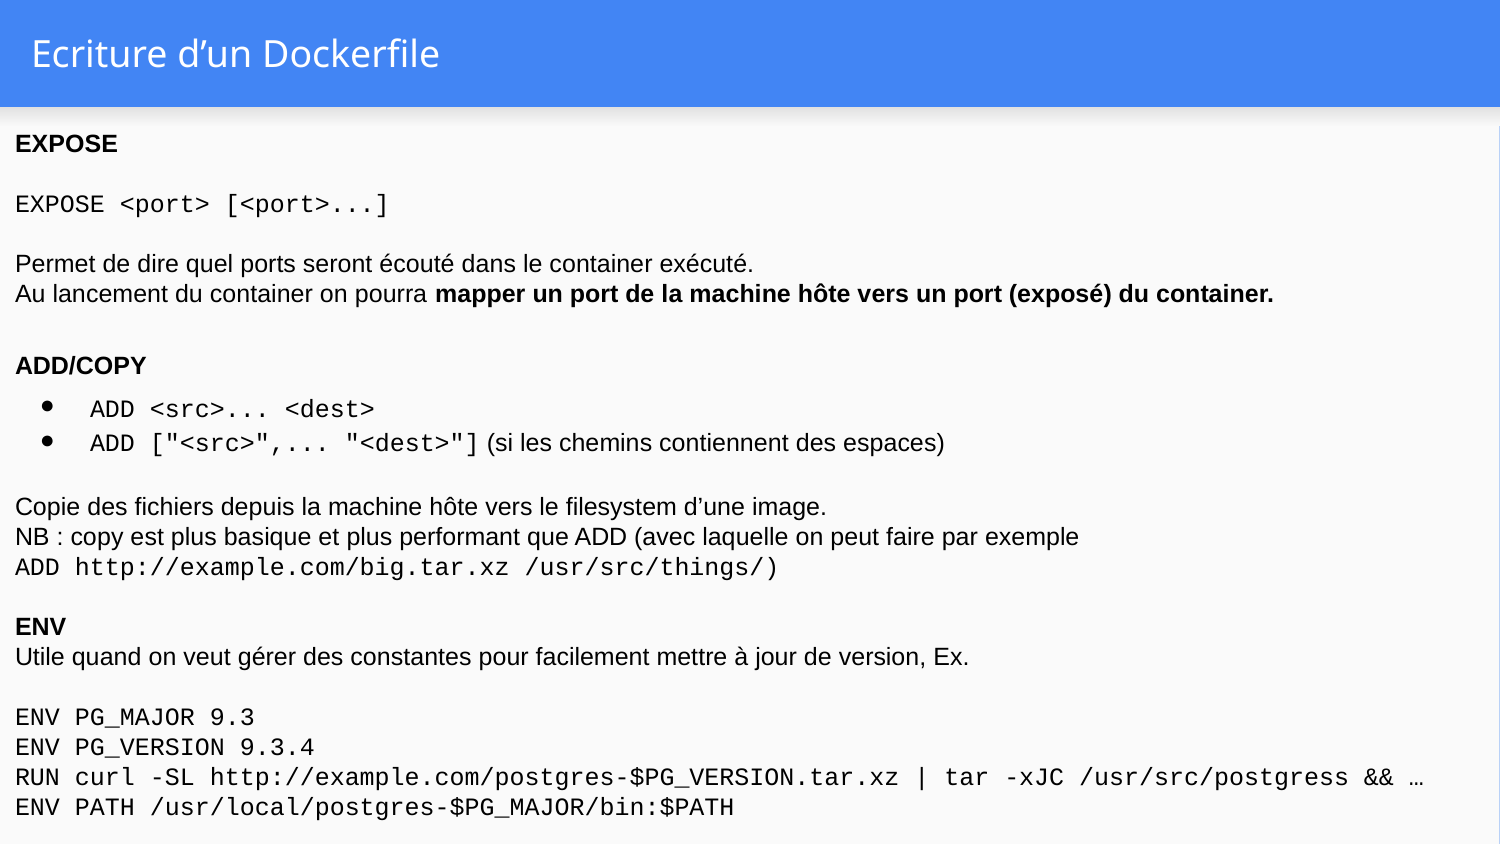

# Ecriture d’un Dockerfile
EXPOSE
EXPOSE <port> [<port>...]
Permet de dire quel ports seront écouté dans le container exécuté.
Au lancement du container on pourra mapper un port de la machine hôte vers un port (exposé) du container.
ADD/COPY
ADD <src>... <dest>
ADD ["<src>",... "<dest>"] (si les chemins contiennent des espaces)
Copie des fichiers depuis la machine hôte vers le filesystem d’une image.
NB : copy est plus basique et plus performant que ADD (avec laquelle on peut faire par exemple
ADD http://example.com/big.tar.xz /usr/src/things/)
ENV
Utile quand on veut gérer des constantes pour facilement mettre à jour de version, Ex.
ENV PG_MAJOR 9.3
ENV PG_VERSION 9.3.4
RUN curl -SL http://example.com/postgres-$PG_VERSION.tar.xz | tar -xJC /usr/src/postgress && …
ENV PATH /usr/local/postgres-$PG_MAJOR/bin:$PATH